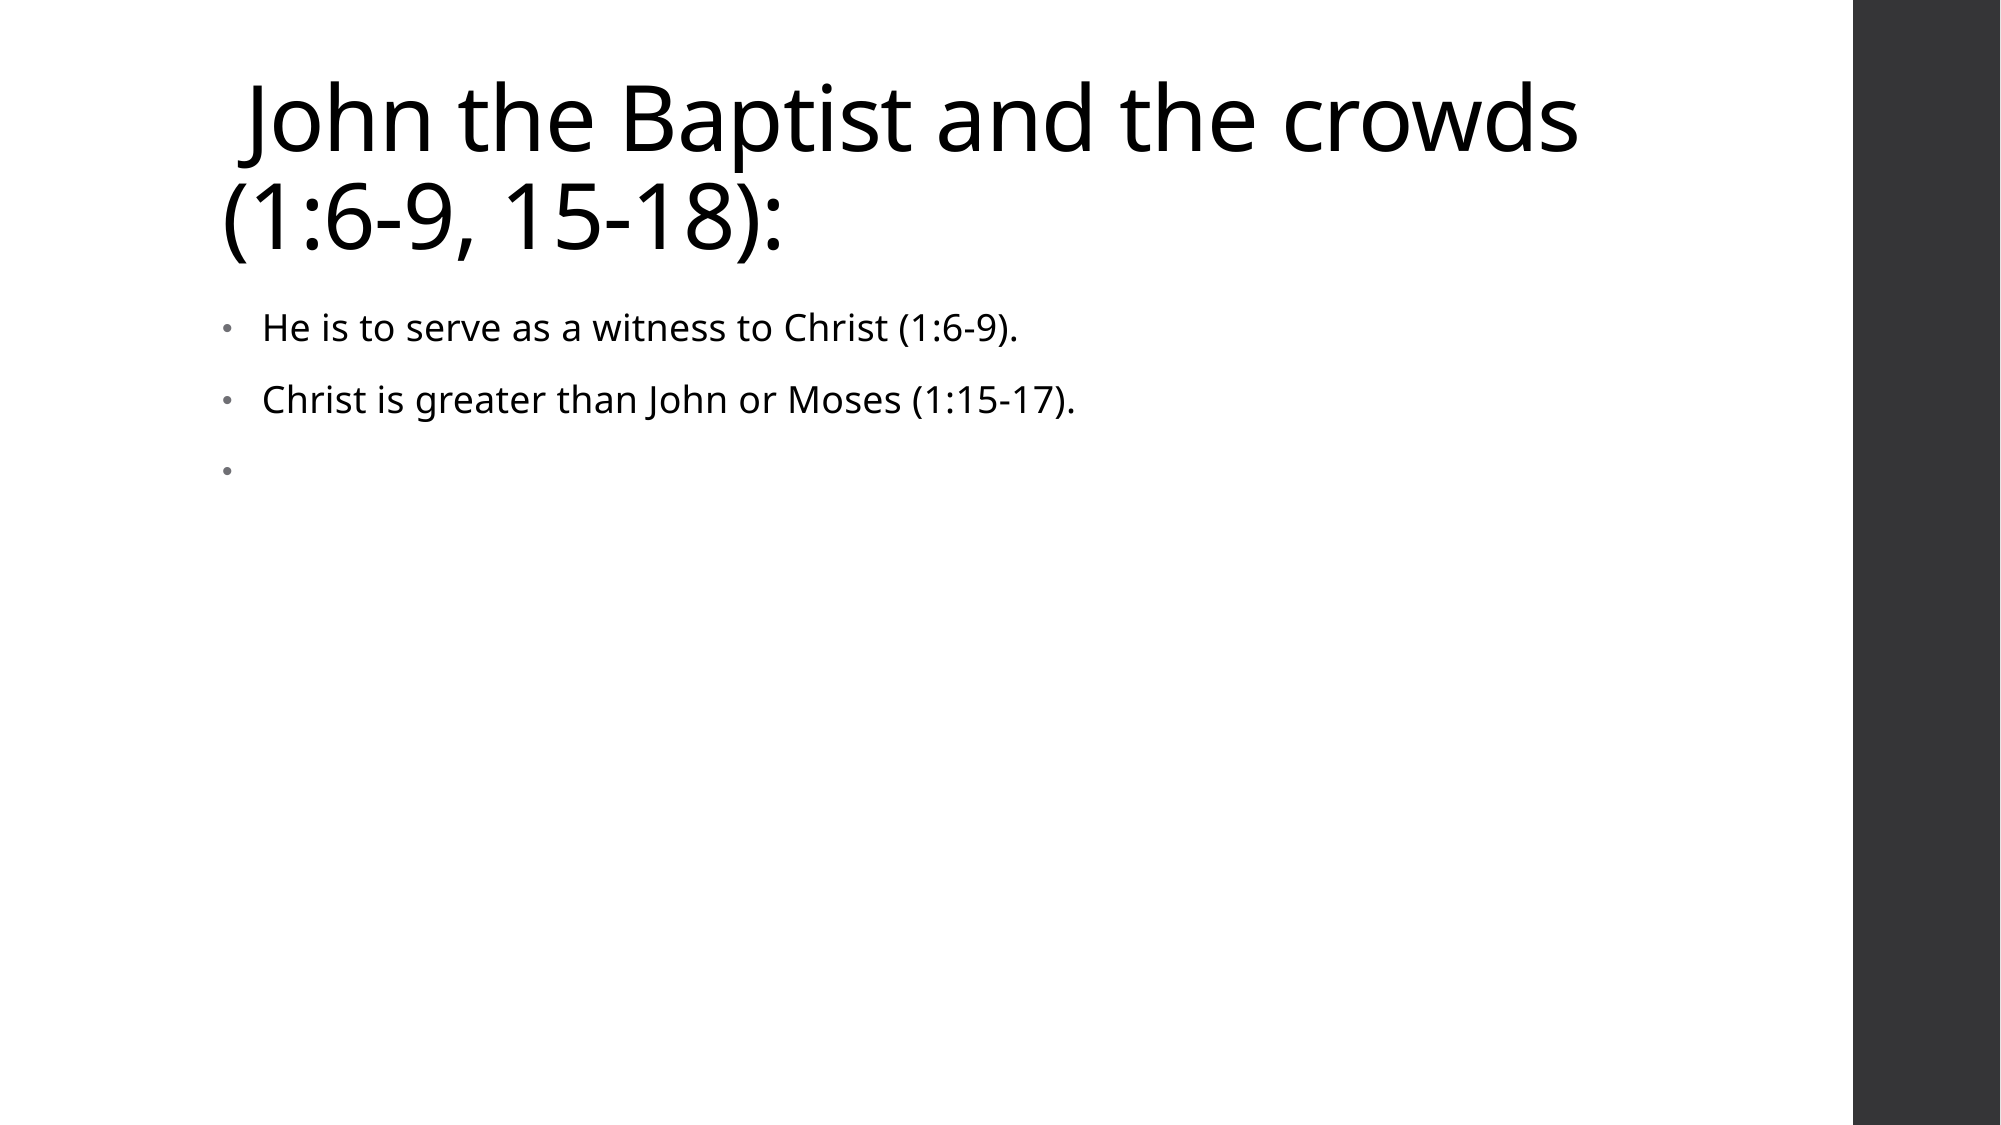

# John the Baptist and the crowds (1:6-9, 15-18):
 He is to serve as a witness to Christ (1:6-9).
 Christ is greater than John or Moses (1:15-17).